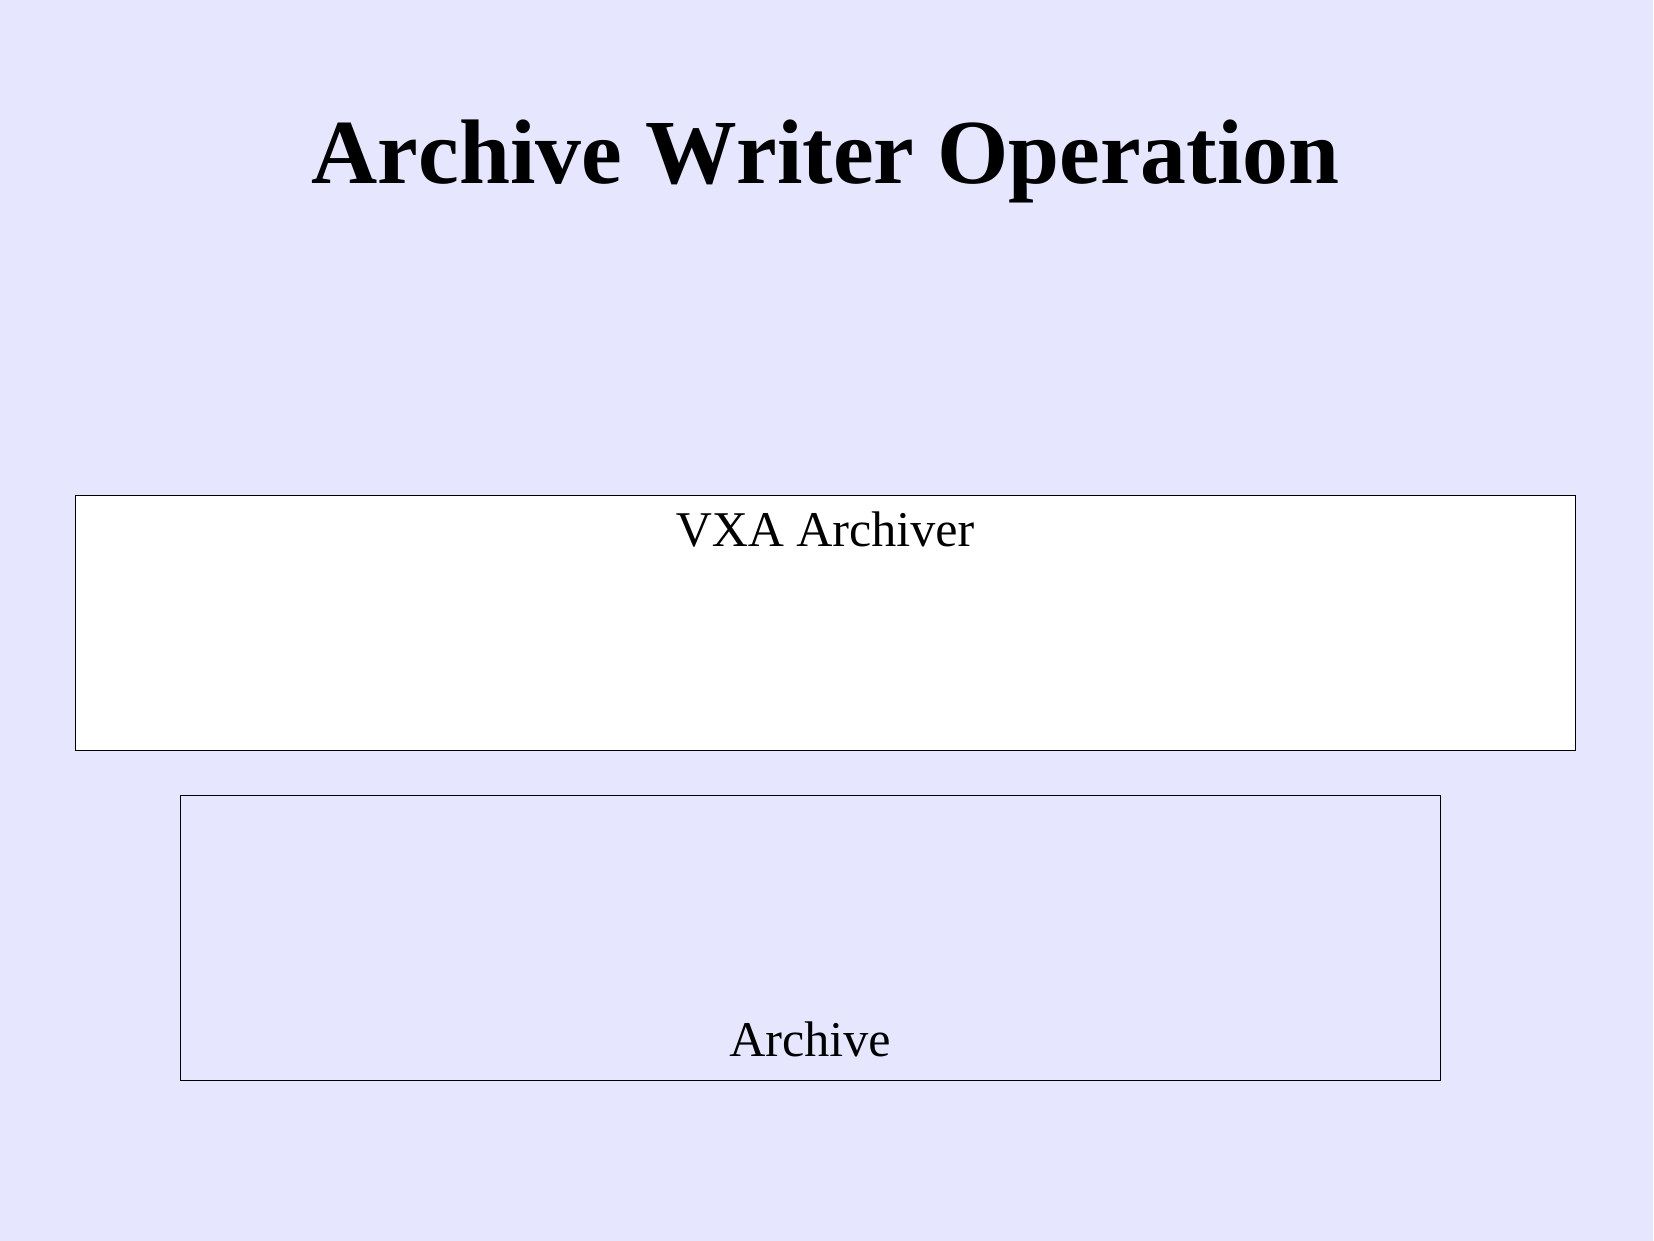

# Archive Writer Operation
VXA Archiver
Archive